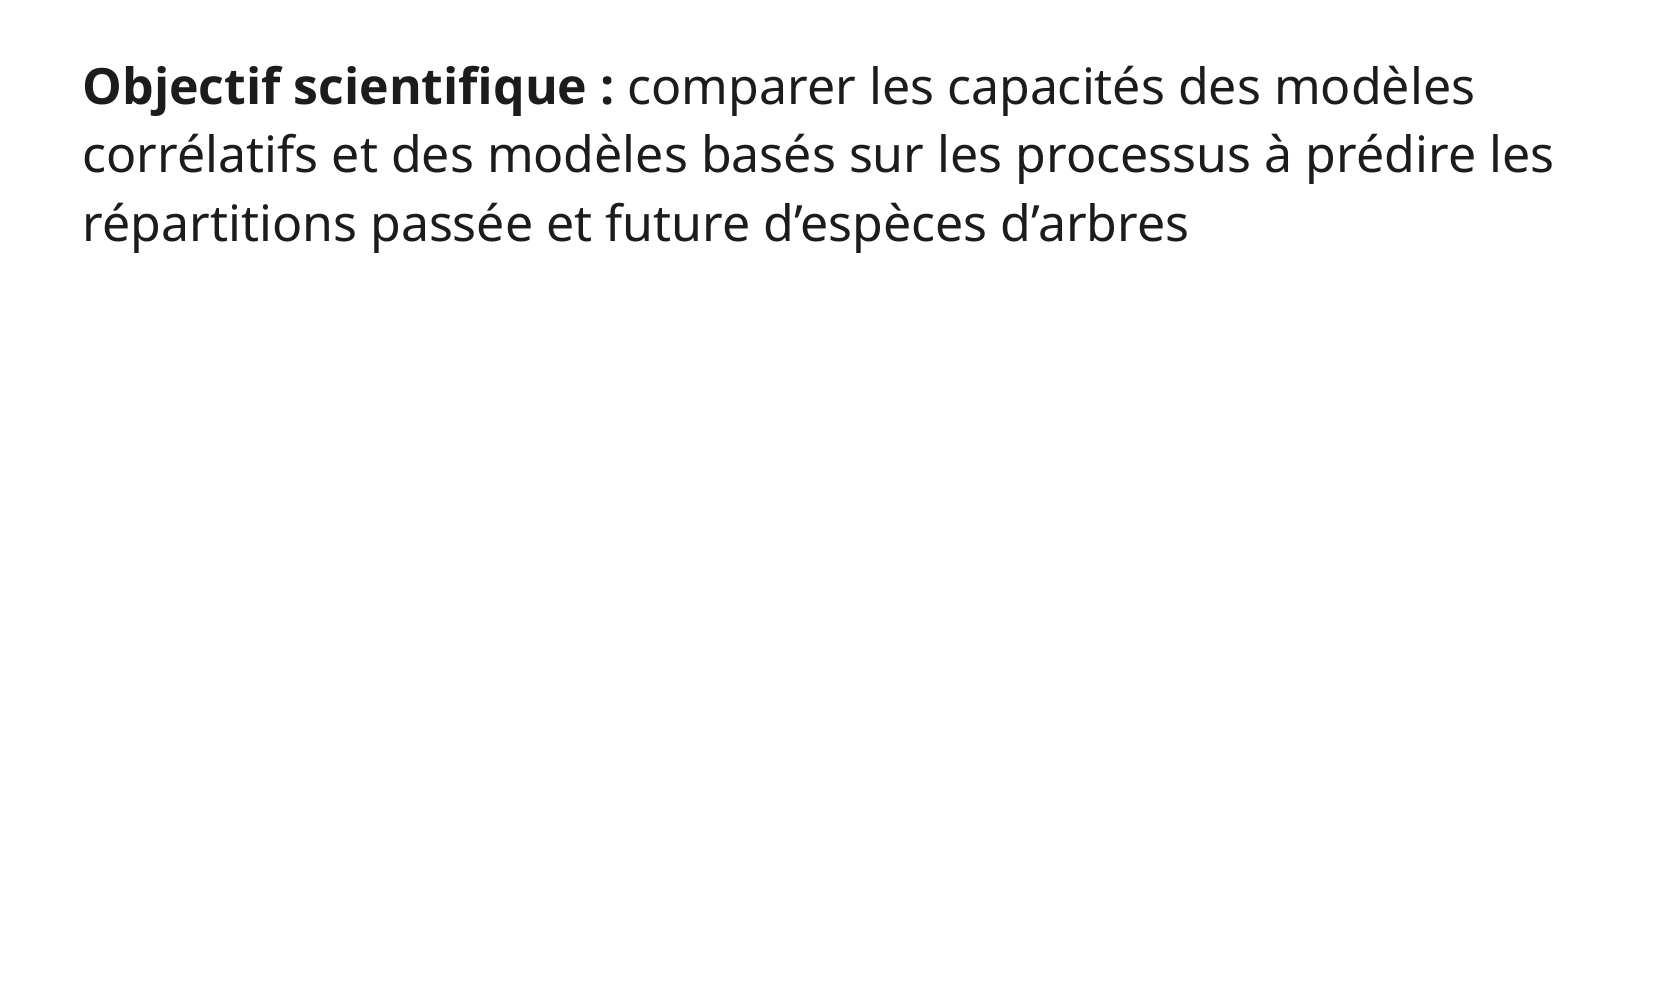

# Objectif scientifique : comparer les capacités des modèles corrélatifs et des modèles basés sur les processus à prédire les répartitions passée et future d’espèces d’arbres